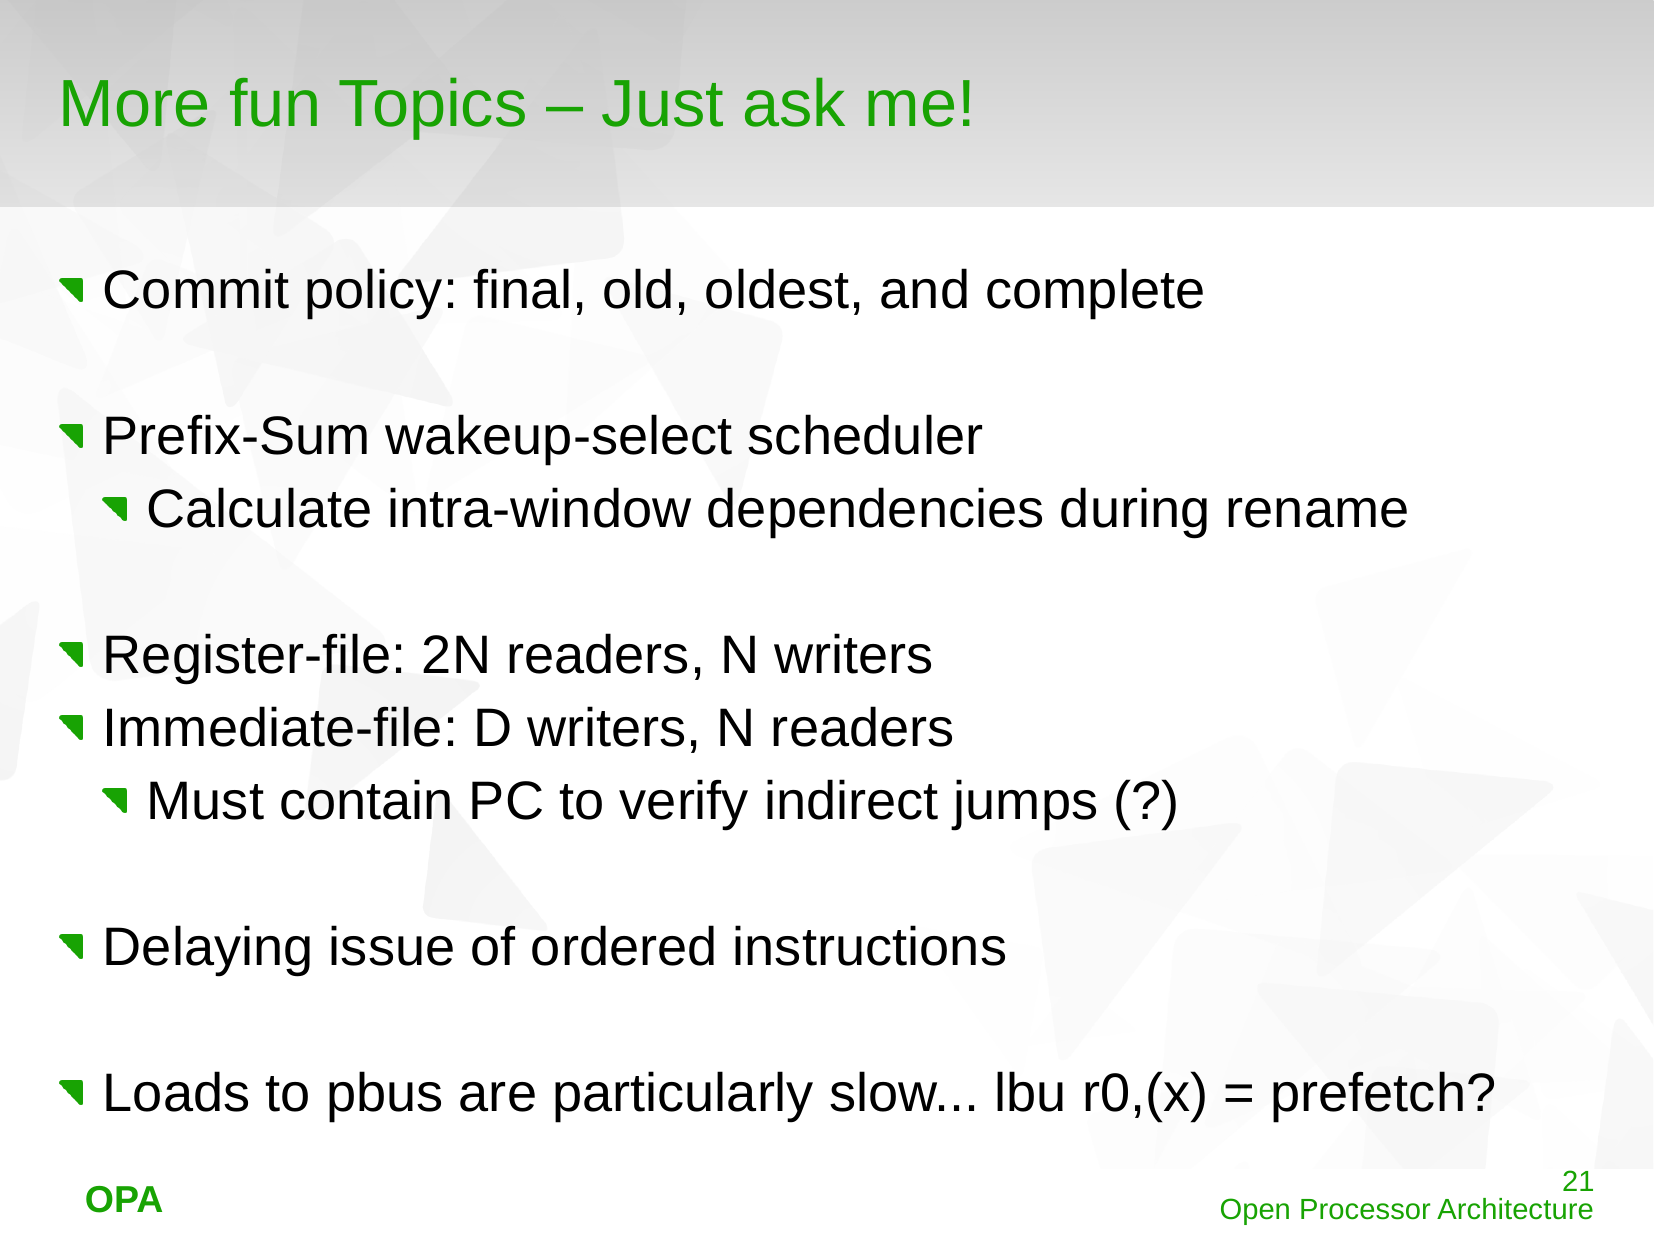

# More fun Topics – Just ask me!
Commit policy: final, old, oldest, and complete
Prefix-Sum wakeup-select scheduler
Calculate intra-window dependencies during rename
Register-file: 2N readers, N writers
Immediate-file: D writers, N readers
Must contain PC to verify indirect jumps (?)
Delaying issue of ordered instructions
Loads to pbus are particularly slow... lbu r0,(x) = prefetch?
21
Open Processor Architecture